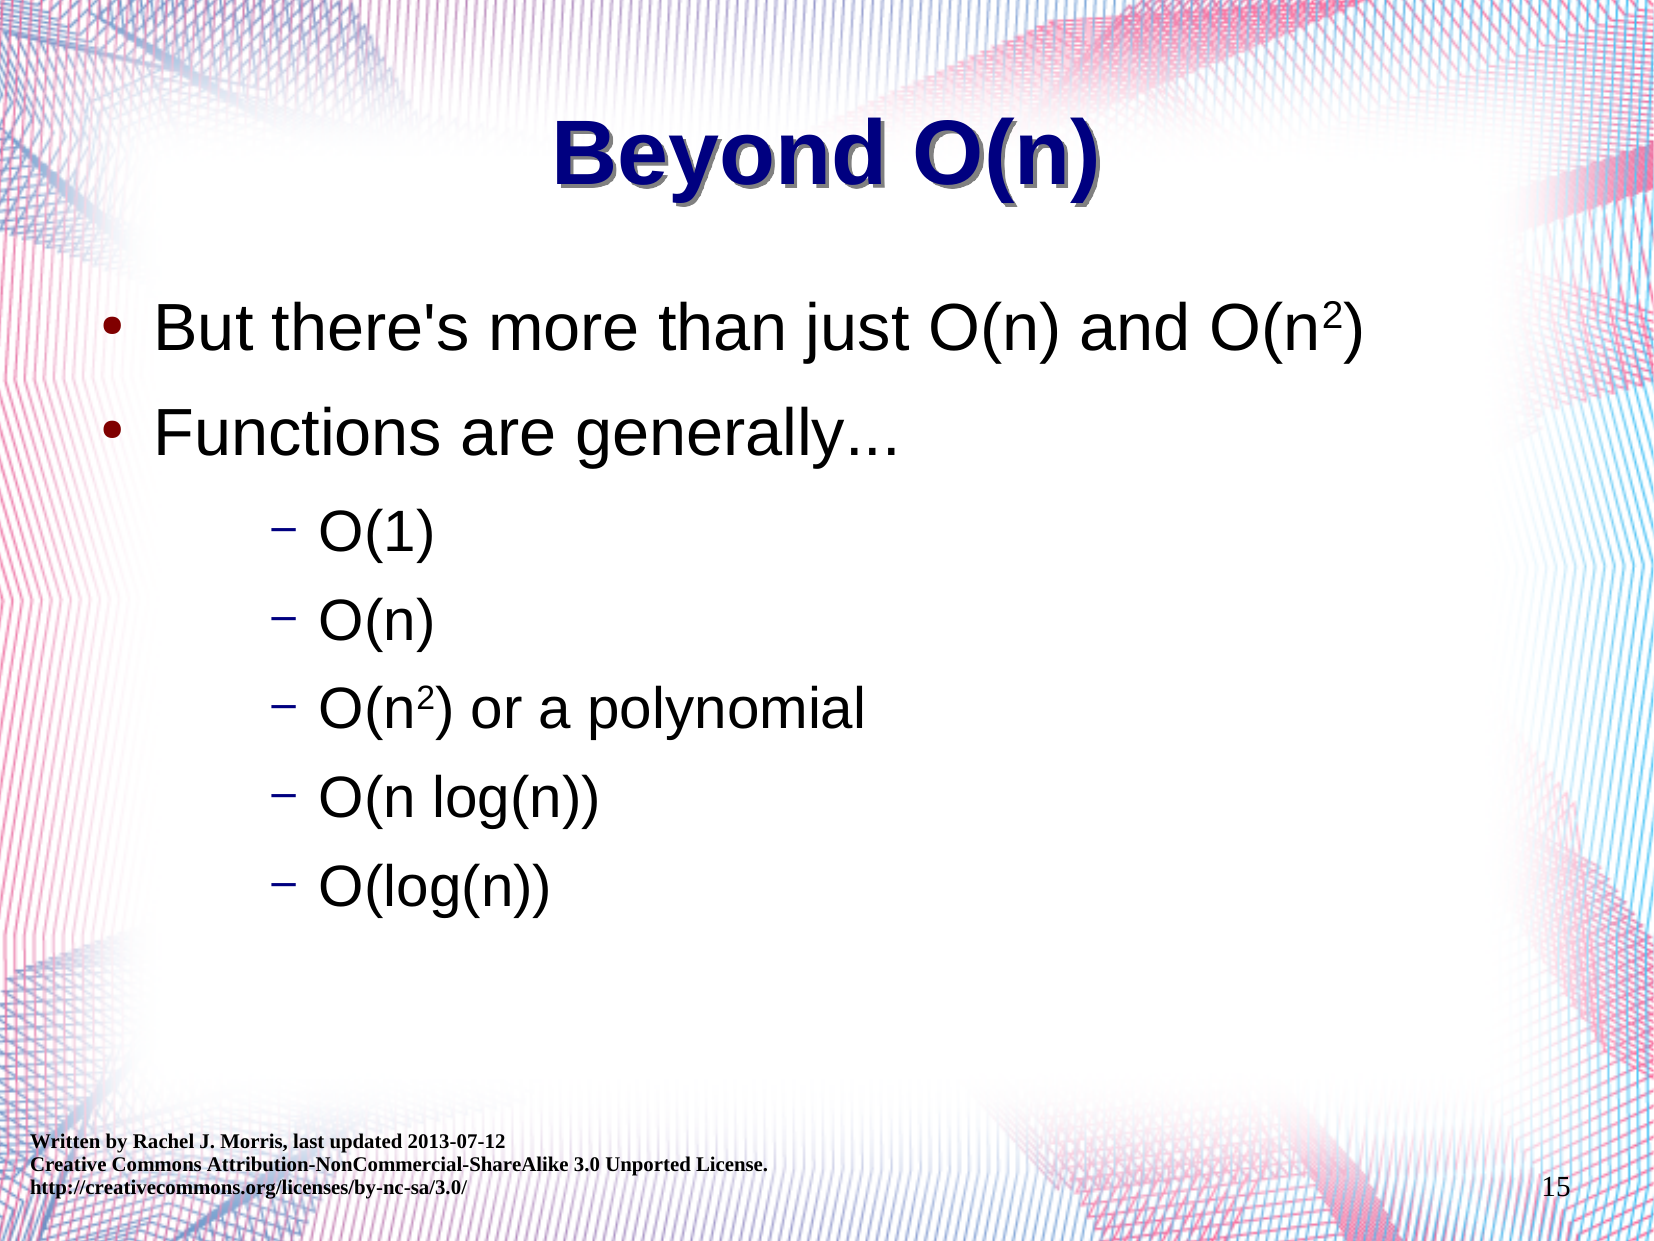

# Beyond O(n)
But there's more than just O(n) and O(n2)
Functions are generally...
O(1)
O(n)
O(n2) or a polynomial
O(n log(n))
O(log(n))
15